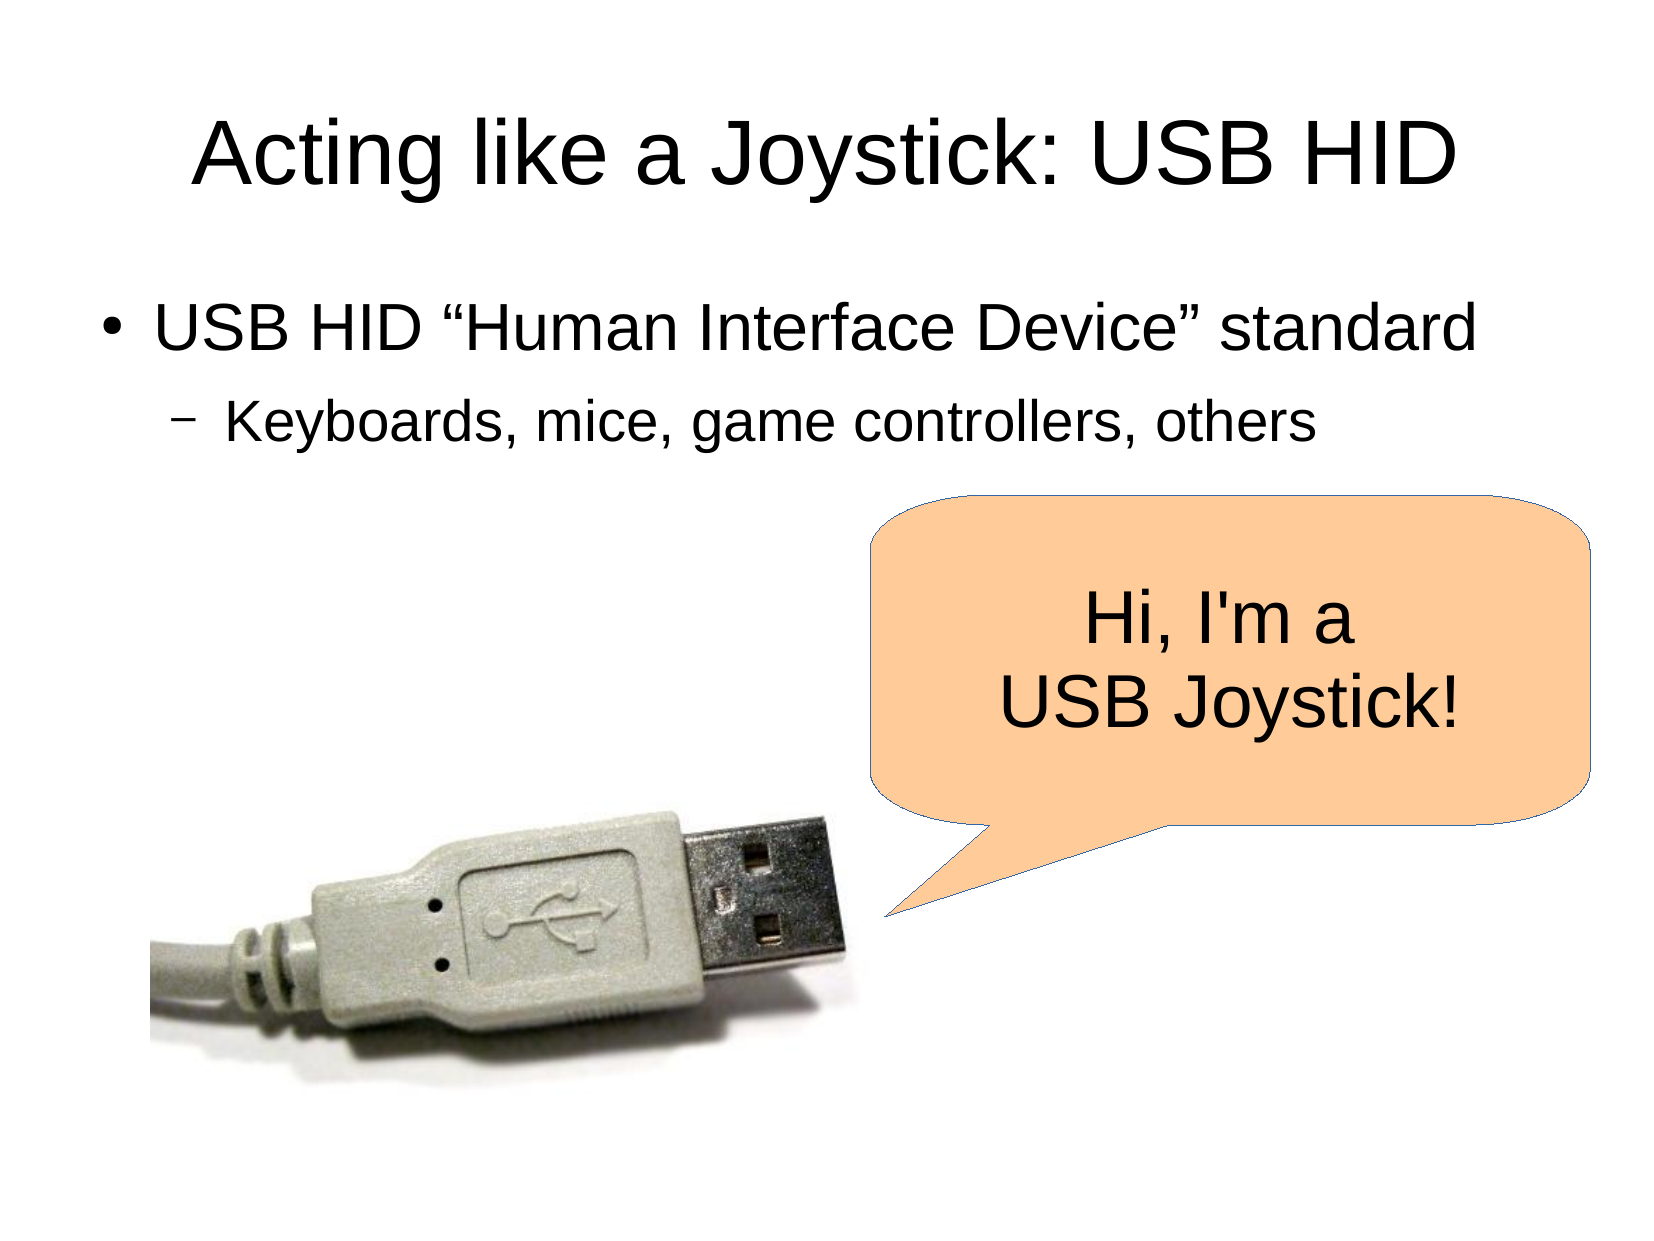

# Acting like a Joystick: USB HID
USB HID “Human Interface Device” standard
Keyboards, mice, game controllers, others
Hi, I'm a
USB Joystick!